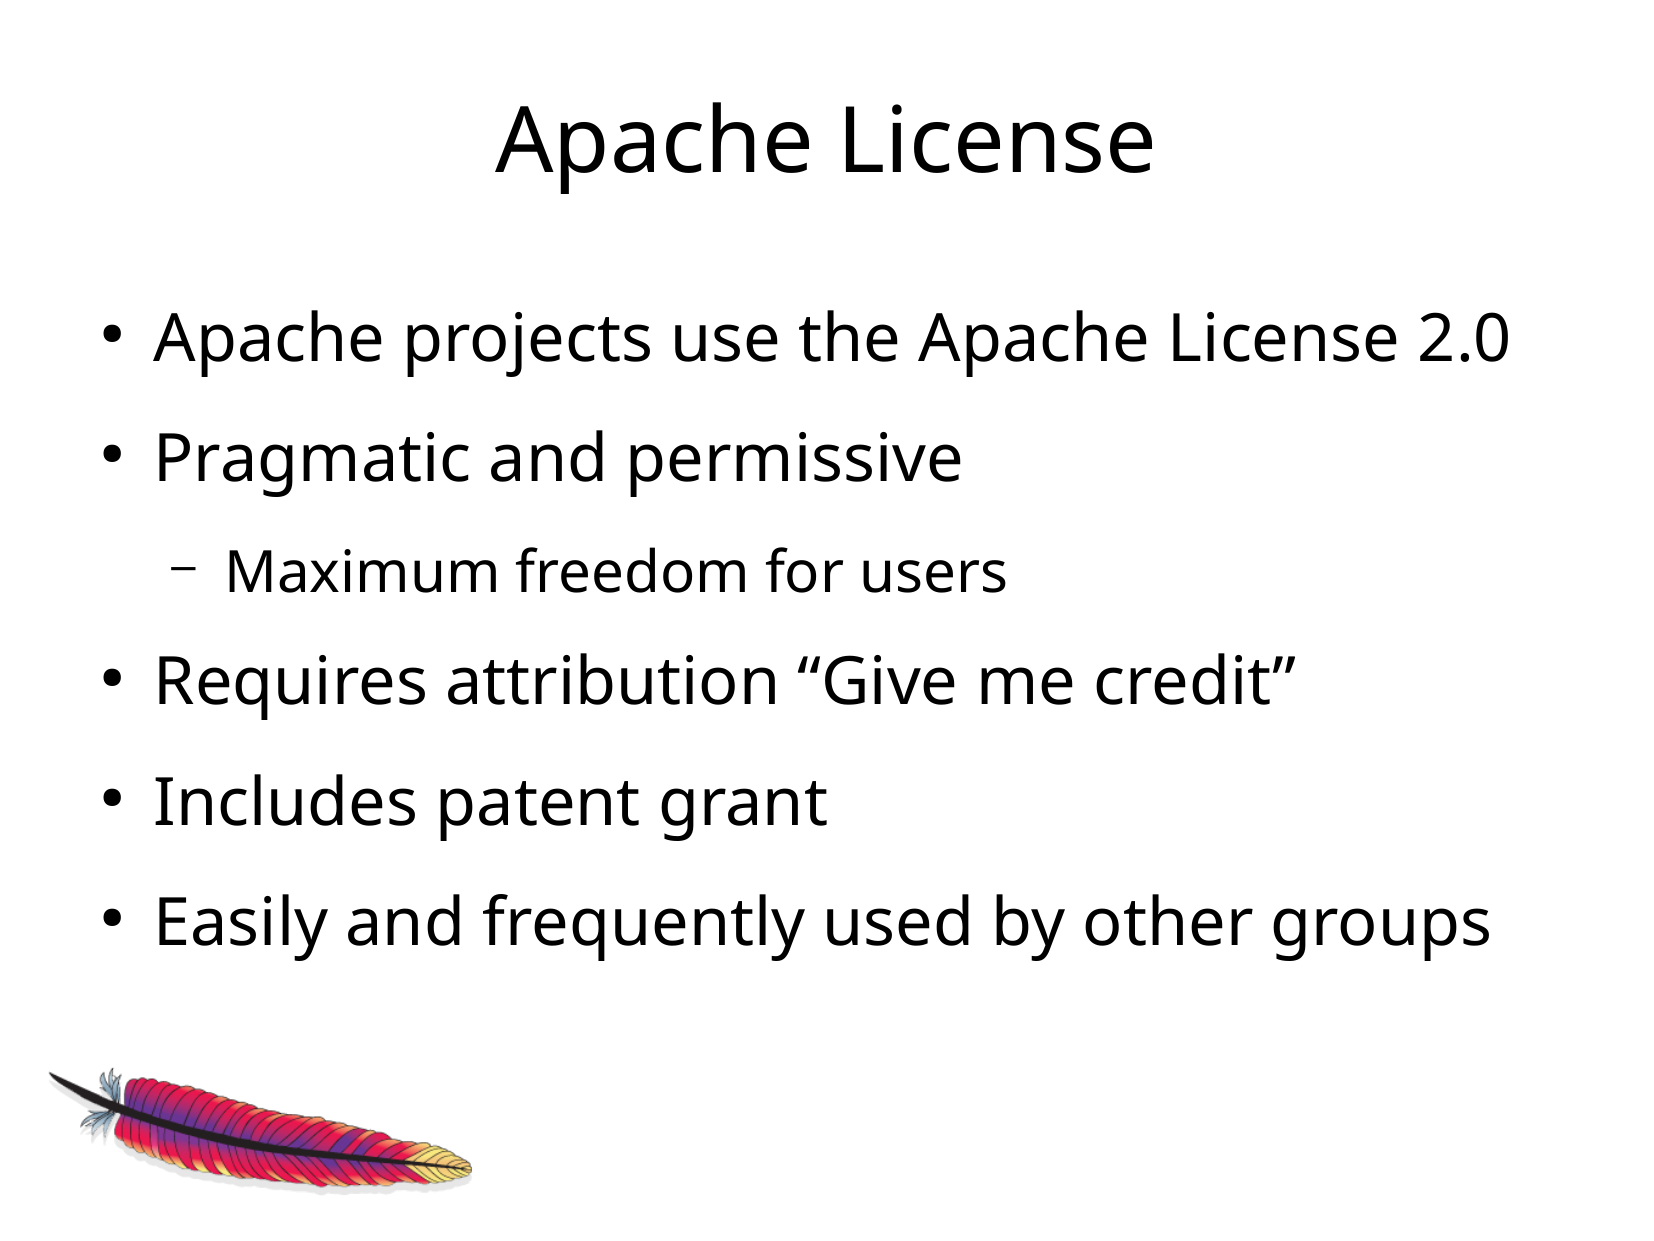

# Apache License
Apache projects use the Apache License 2.0
Pragmatic and permissive
Maximum freedom for users
Requires attribution “Give me credit”
Includes patent grant
Easily and frequently used by other groups